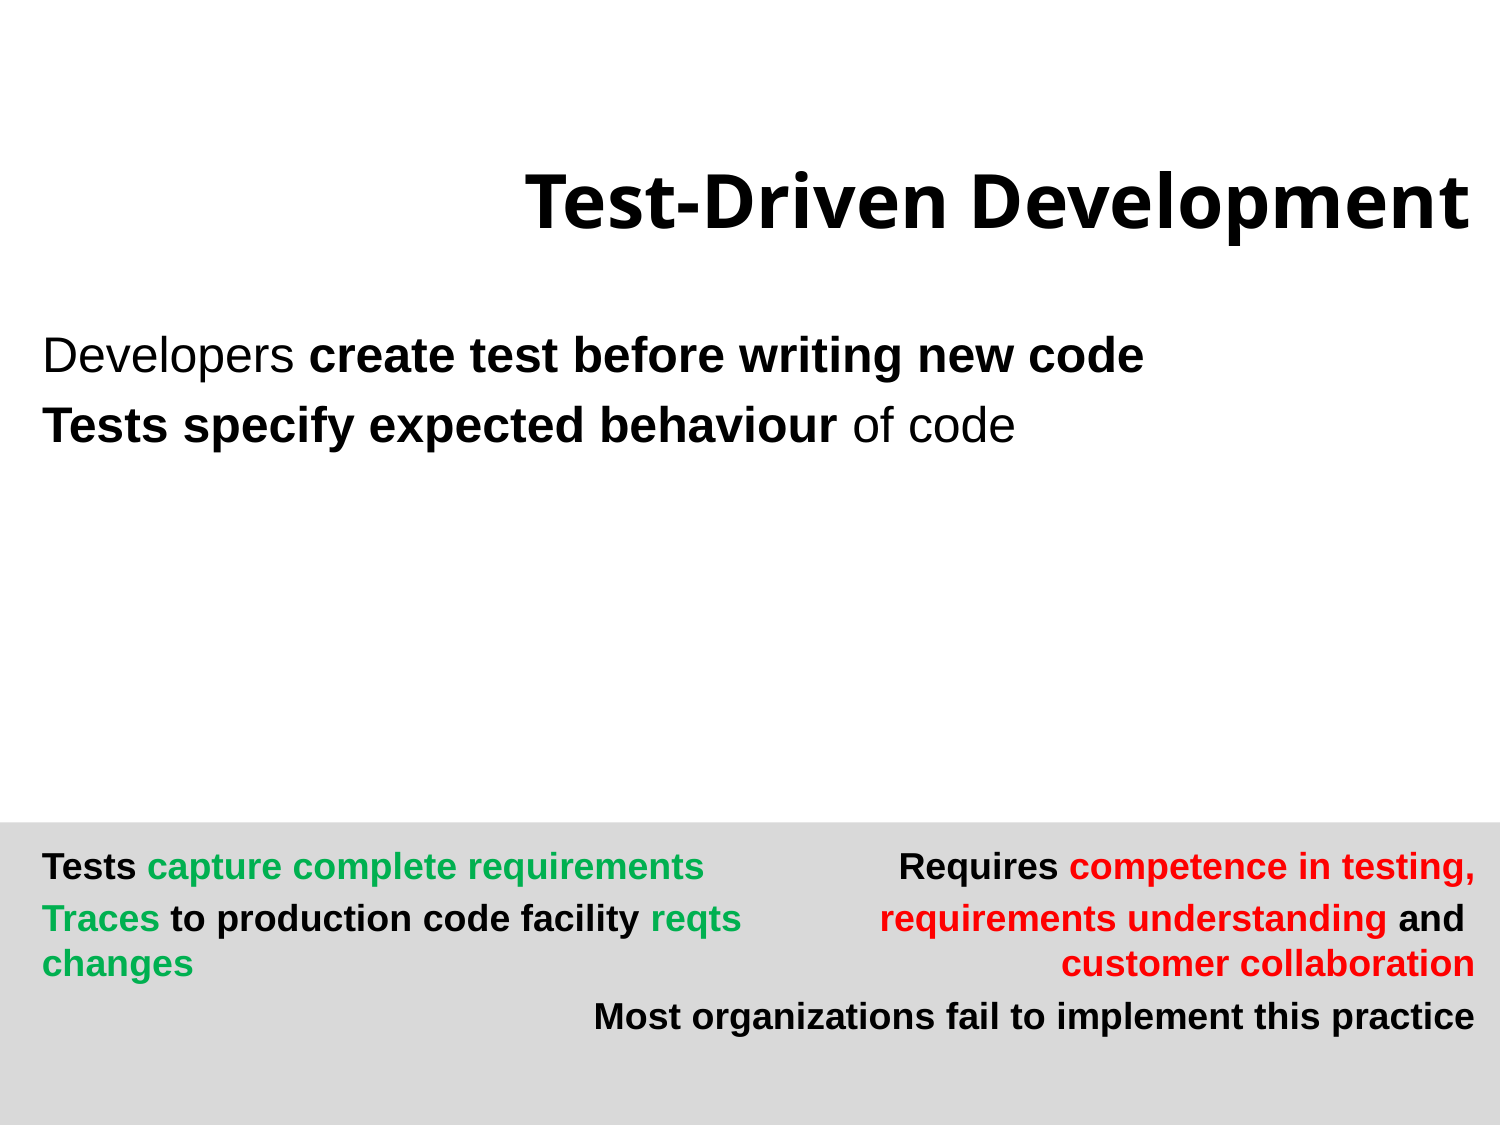

# Test-Driven Development
Developers create test before writing new code
Tests specify expected behaviour of code
Tests capture complete requirements
Traces to production code facility reqts changes
Requires competence in testing,
requirements understanding and
customer collaboration
Most organizations fail to implement this practice